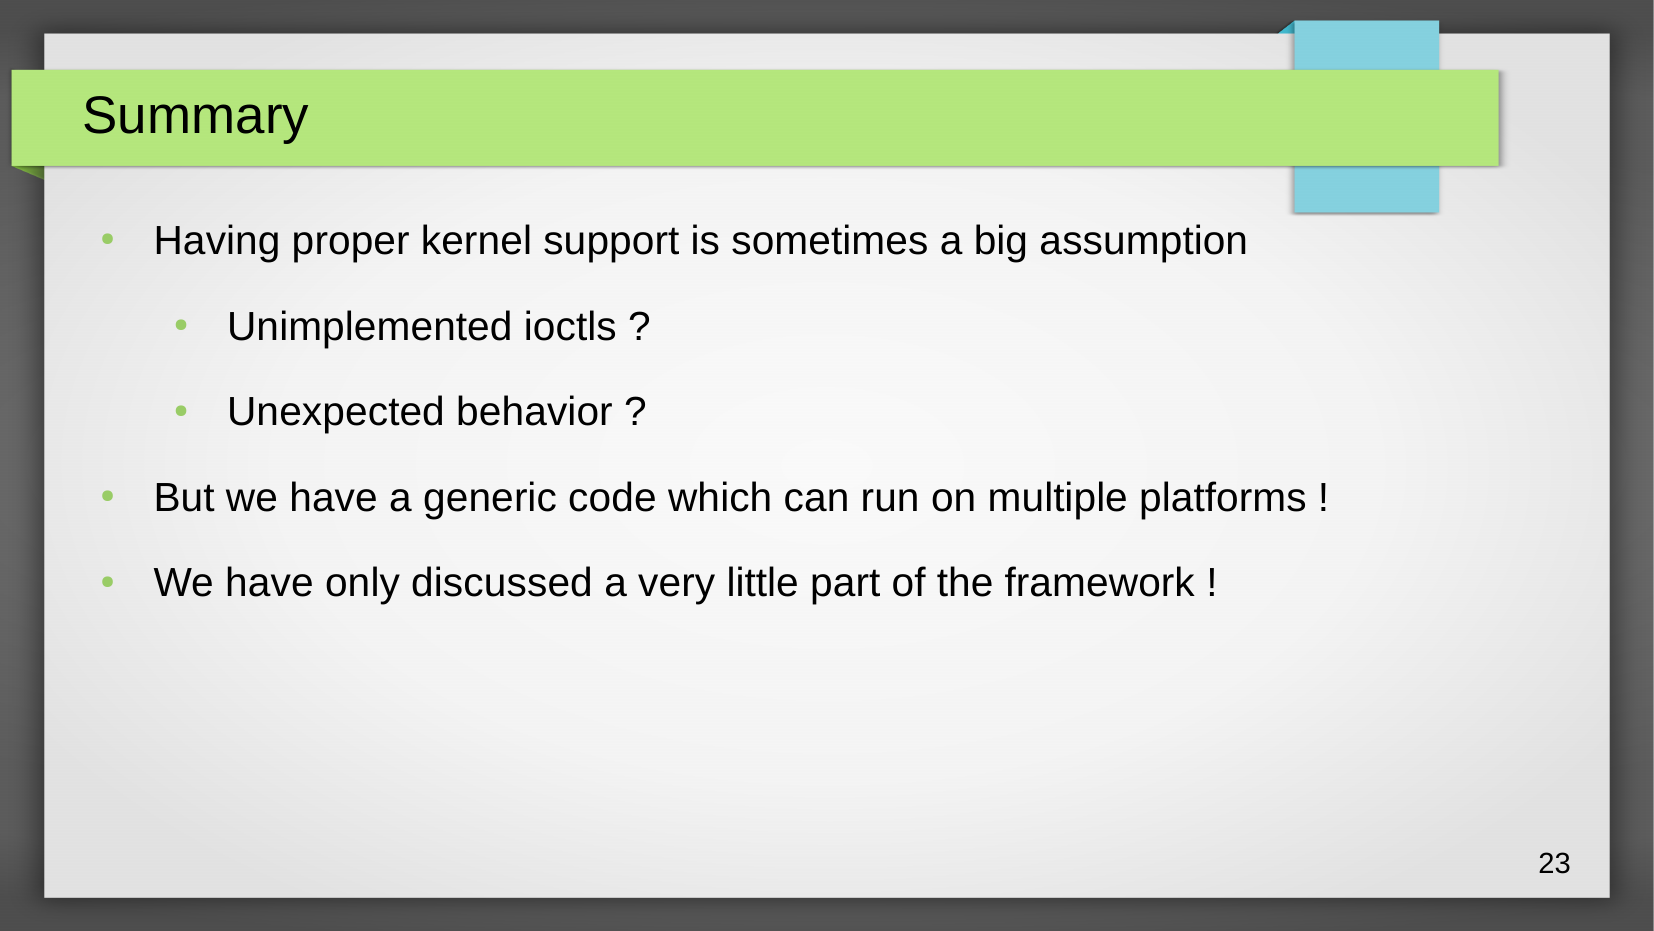

# Summary
Having proper kernel support is sometimes a big assumption
Unimplemented ioctls ?
Unexpected behavior ?
But we have a generic code which can run on multiple platforms !
We have only discussed a very little part of the framework !
23